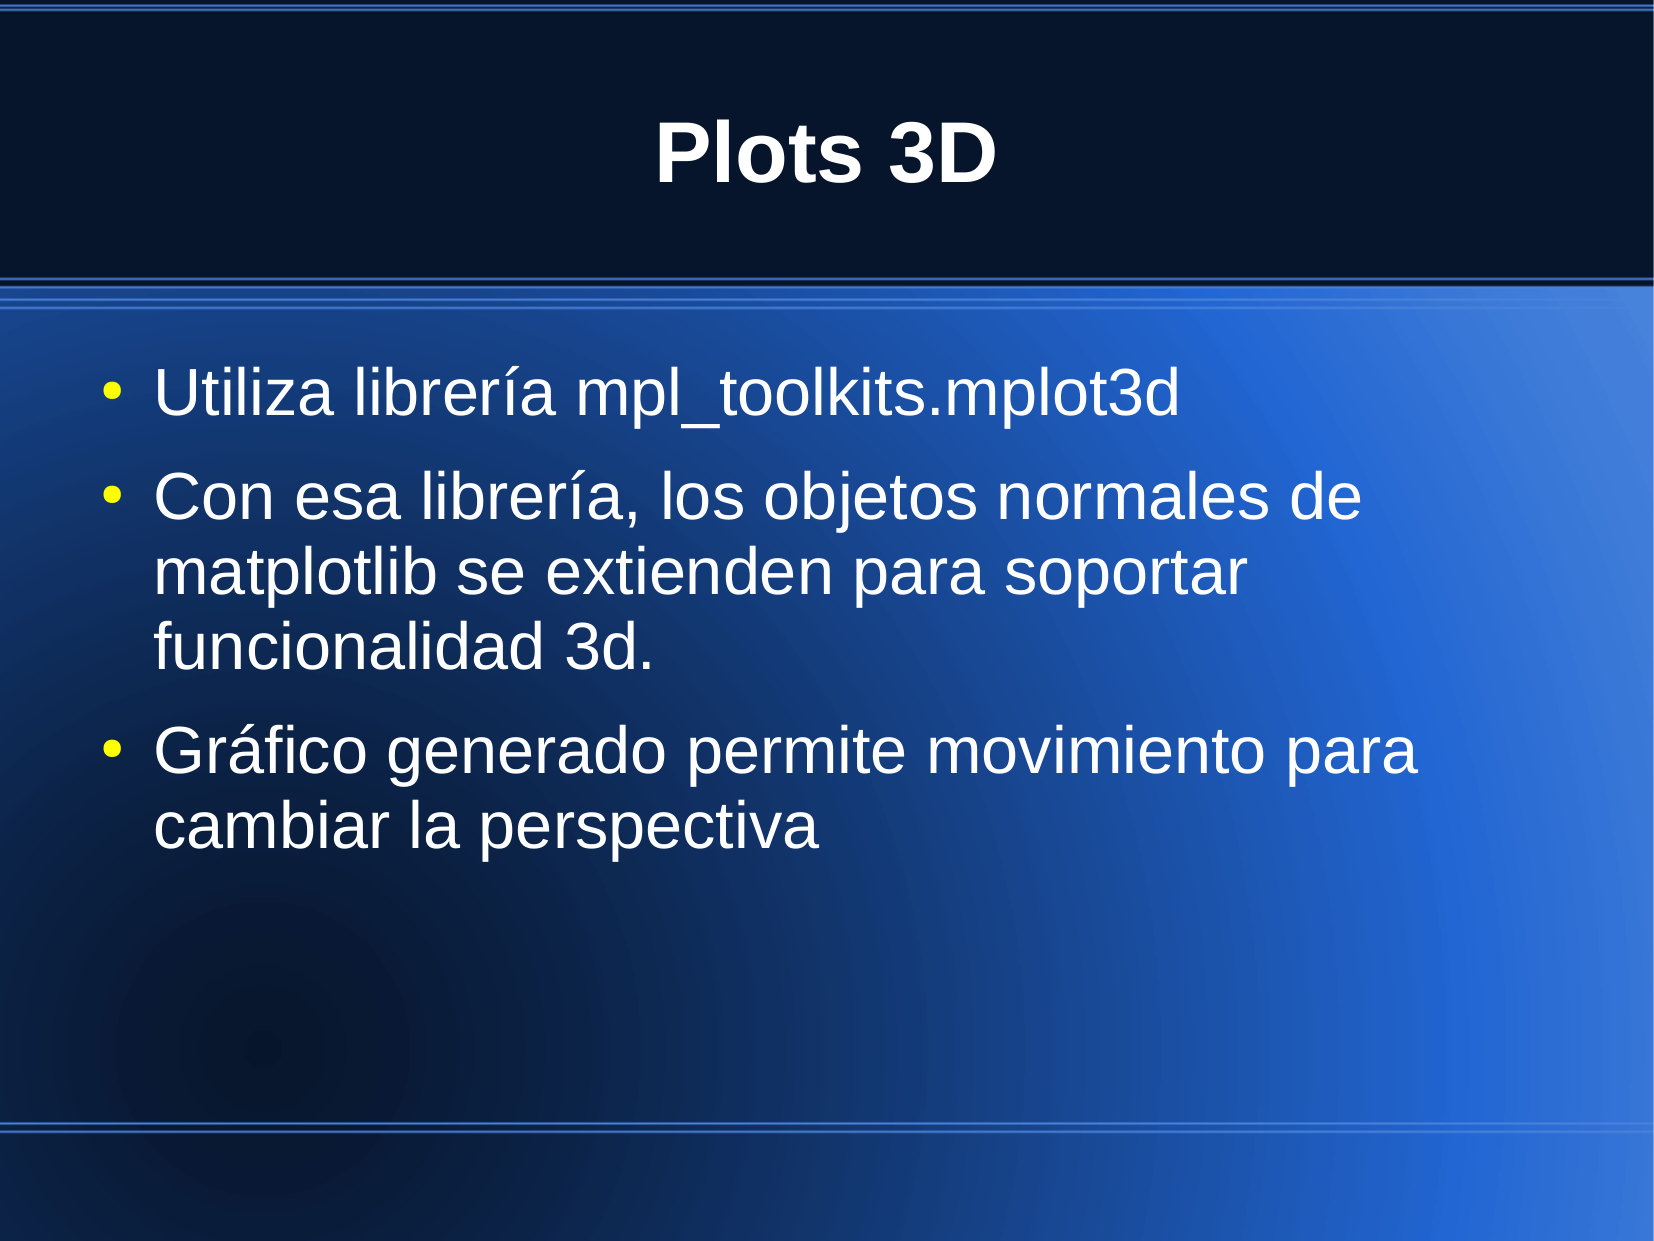

# Plots 3D
Utiliza librería mpl_toolkits.mplot3d
Con esa librería, los objetos normales de matplotlib se extienden para soportar funcionalidad 3d.
Gráfico generado permite movimiento para cambiar la perspectiva